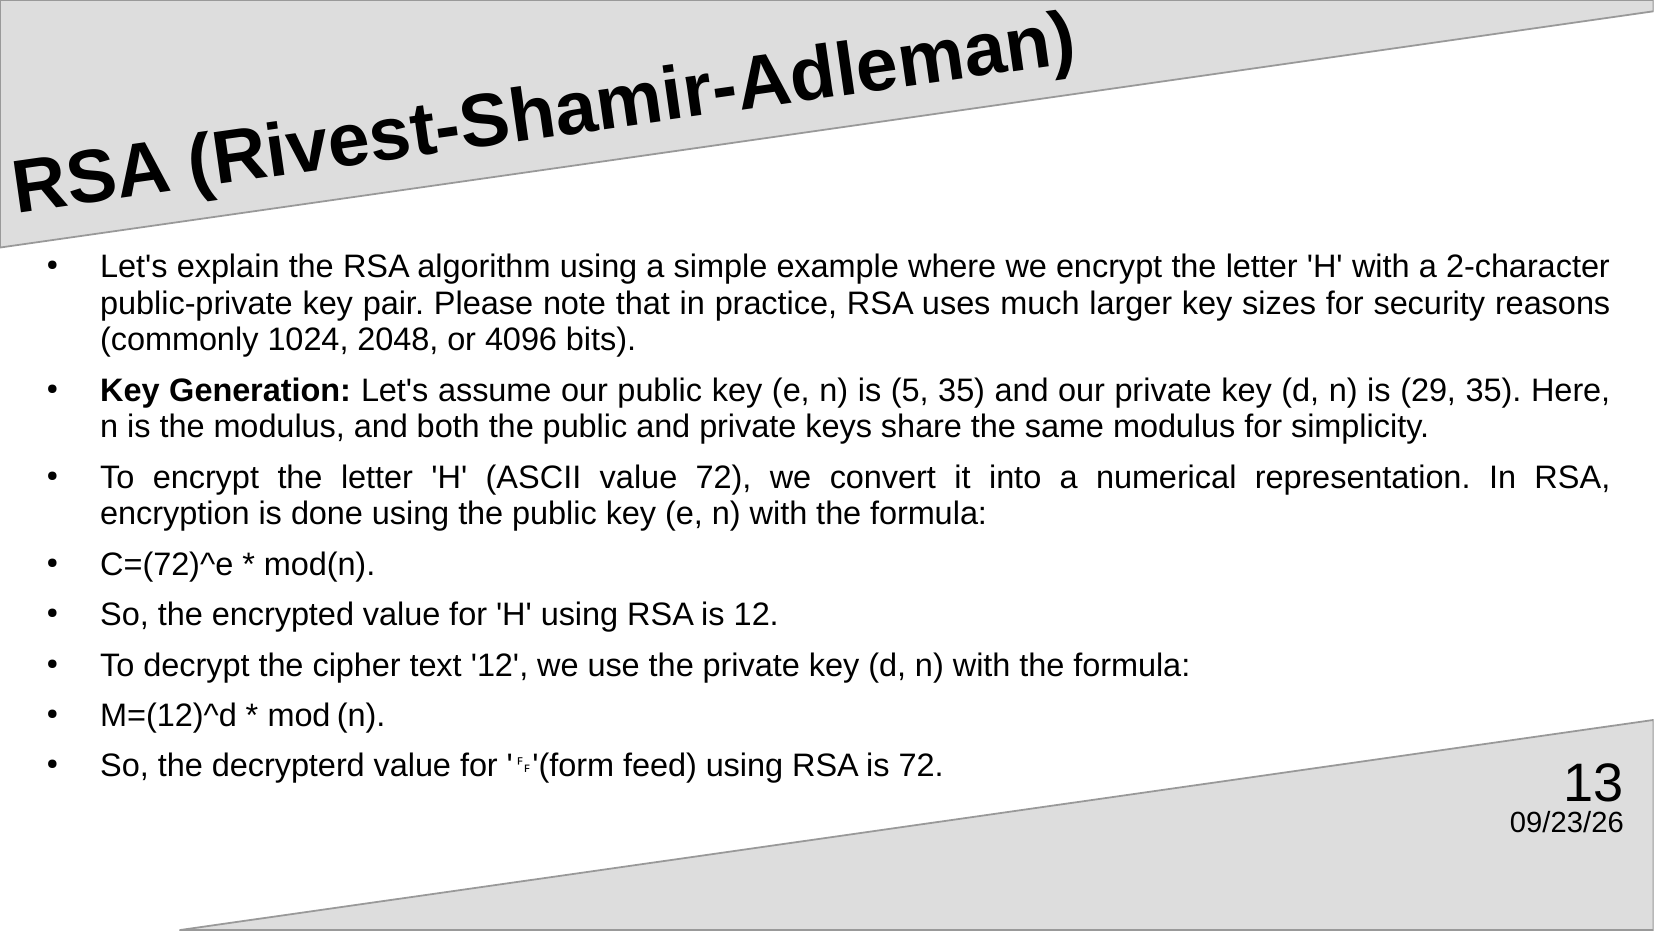

# RSA (Rivest-Shamir-Adleman)
Let's explain the RSA algorithm using a simple example where we encrypt the letter 'H' with a 2-character public-private key pair. Please note that in practice, RSA uses much larger key sizes for security reasons (commonly 1024, 2048, or 4096 bits).
Key Generation: Let's assume our public key (e, n) is (5, 35) and our private key (d, n) is (29, 35). Here, n is the modulus, and both the public and private keys share the same modulus for simplicity.
To encrypt the letter 'H' (ASCII value 72), we convert it into a numerical representation. In RSA, encryption is done using the public key (e, n) with the formula:
C=(72)^e * mod(n).
So, the encrypted value for 'H' using RSA is 12.
To decrypt the cipher text '12', we use the private key (d, n) with the formula:
M=(12)^d * mod (n).
So, the decrypterd value for '␌'(form feed) using RSA is 72.
13